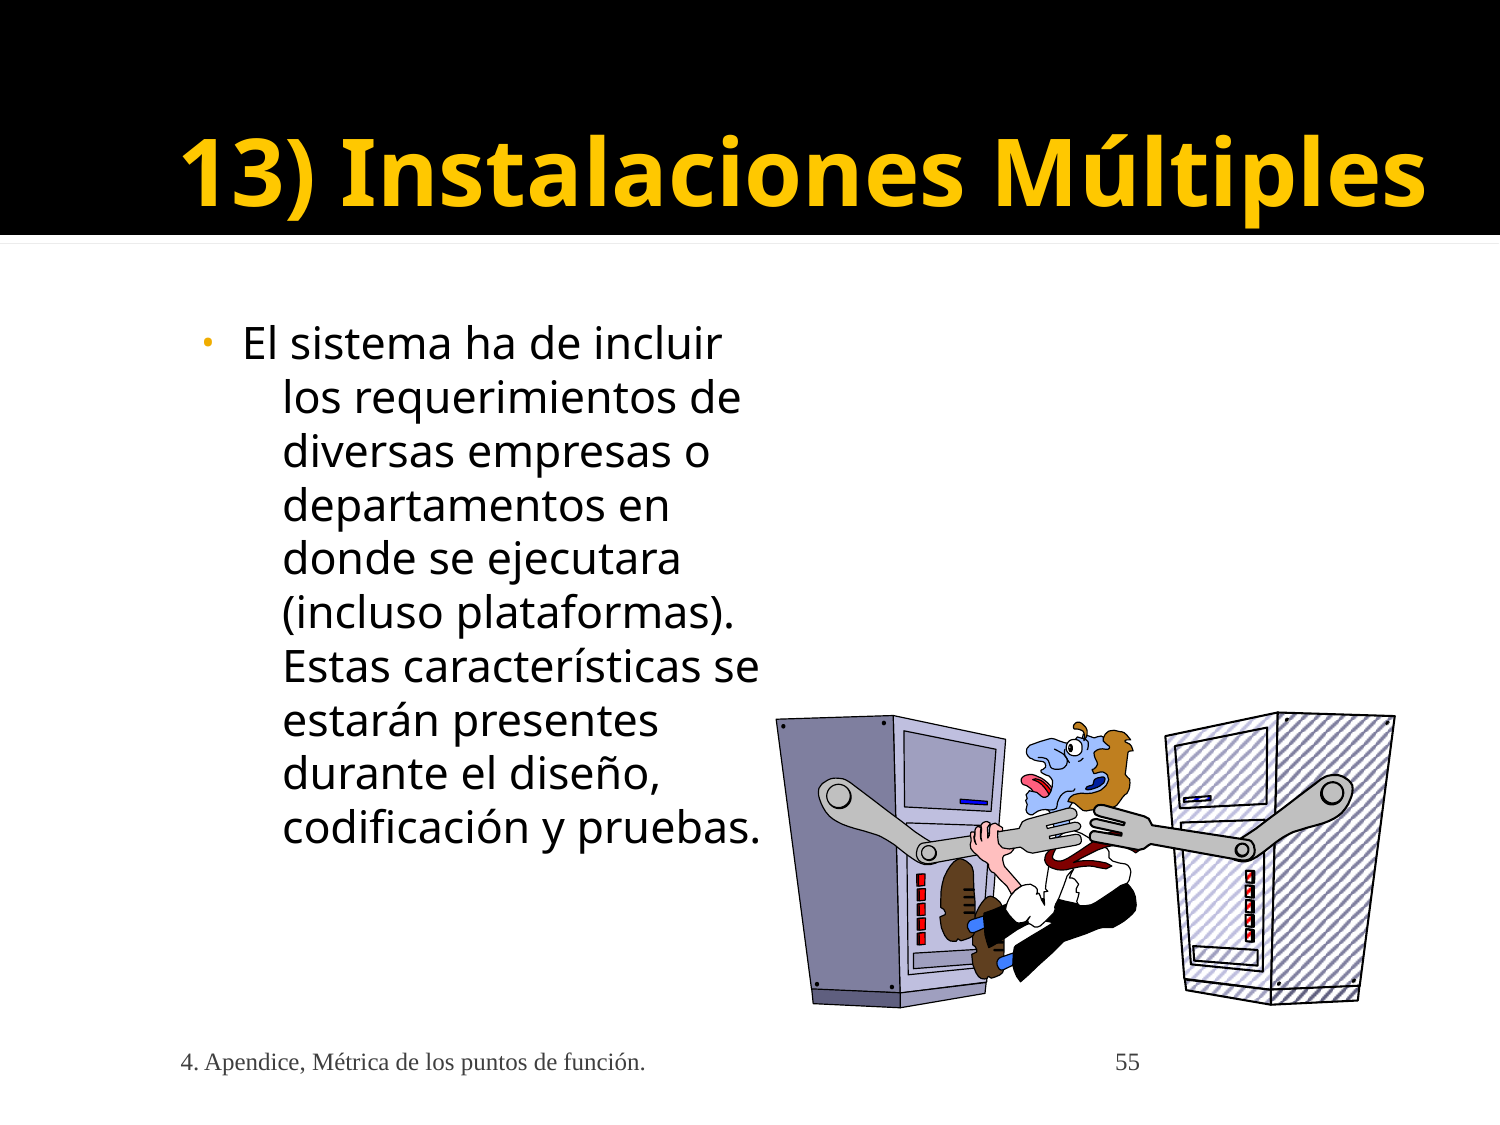

# 13) Instalaciones Múltiples
El sistema ha de incluir los requerimientos de diversas empresas o departamentos en donde se ejecutara (incluso plataformas). Estas características se estarán presentes durante el diseño, codificación y pruebas.
4. Apendice, Métrica de los puntos de función.